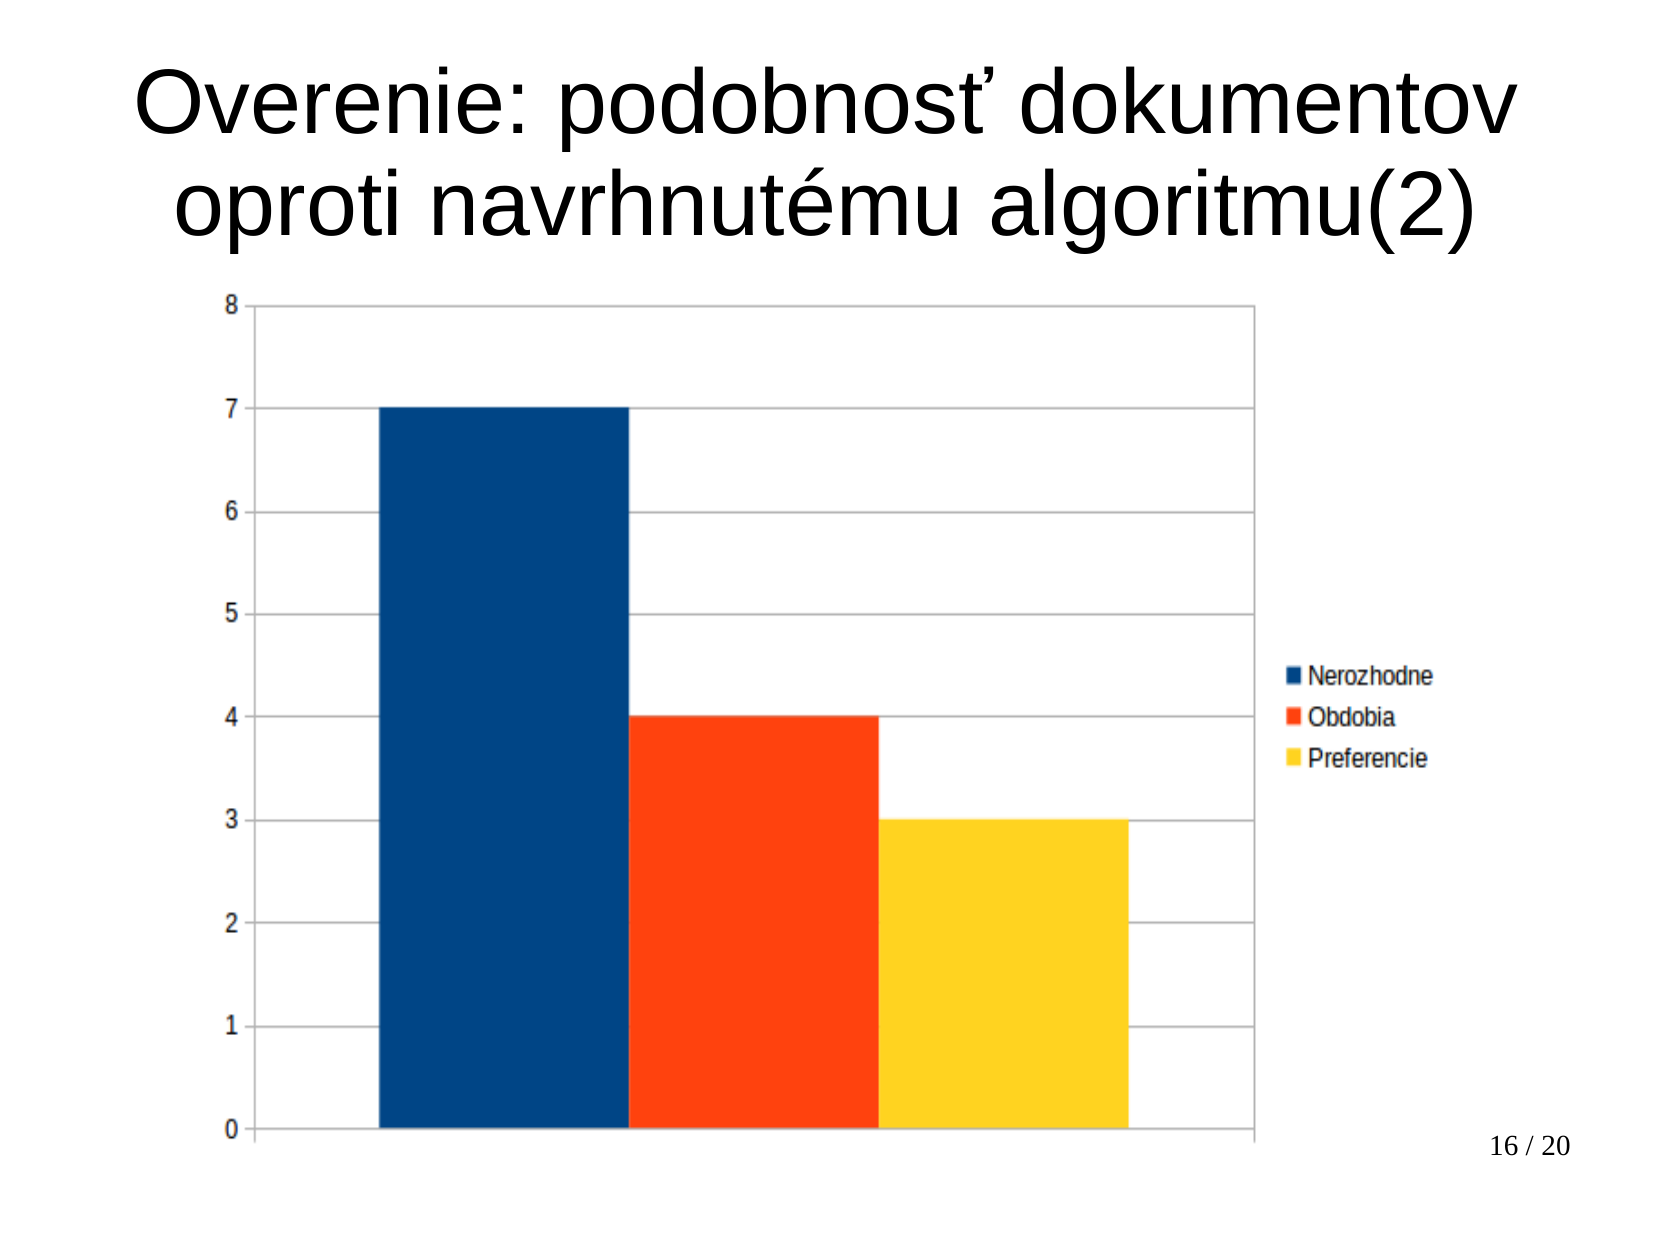

# Overenie: podobnosť dokumentov oproti navrhnutému algoritmu(2)
16